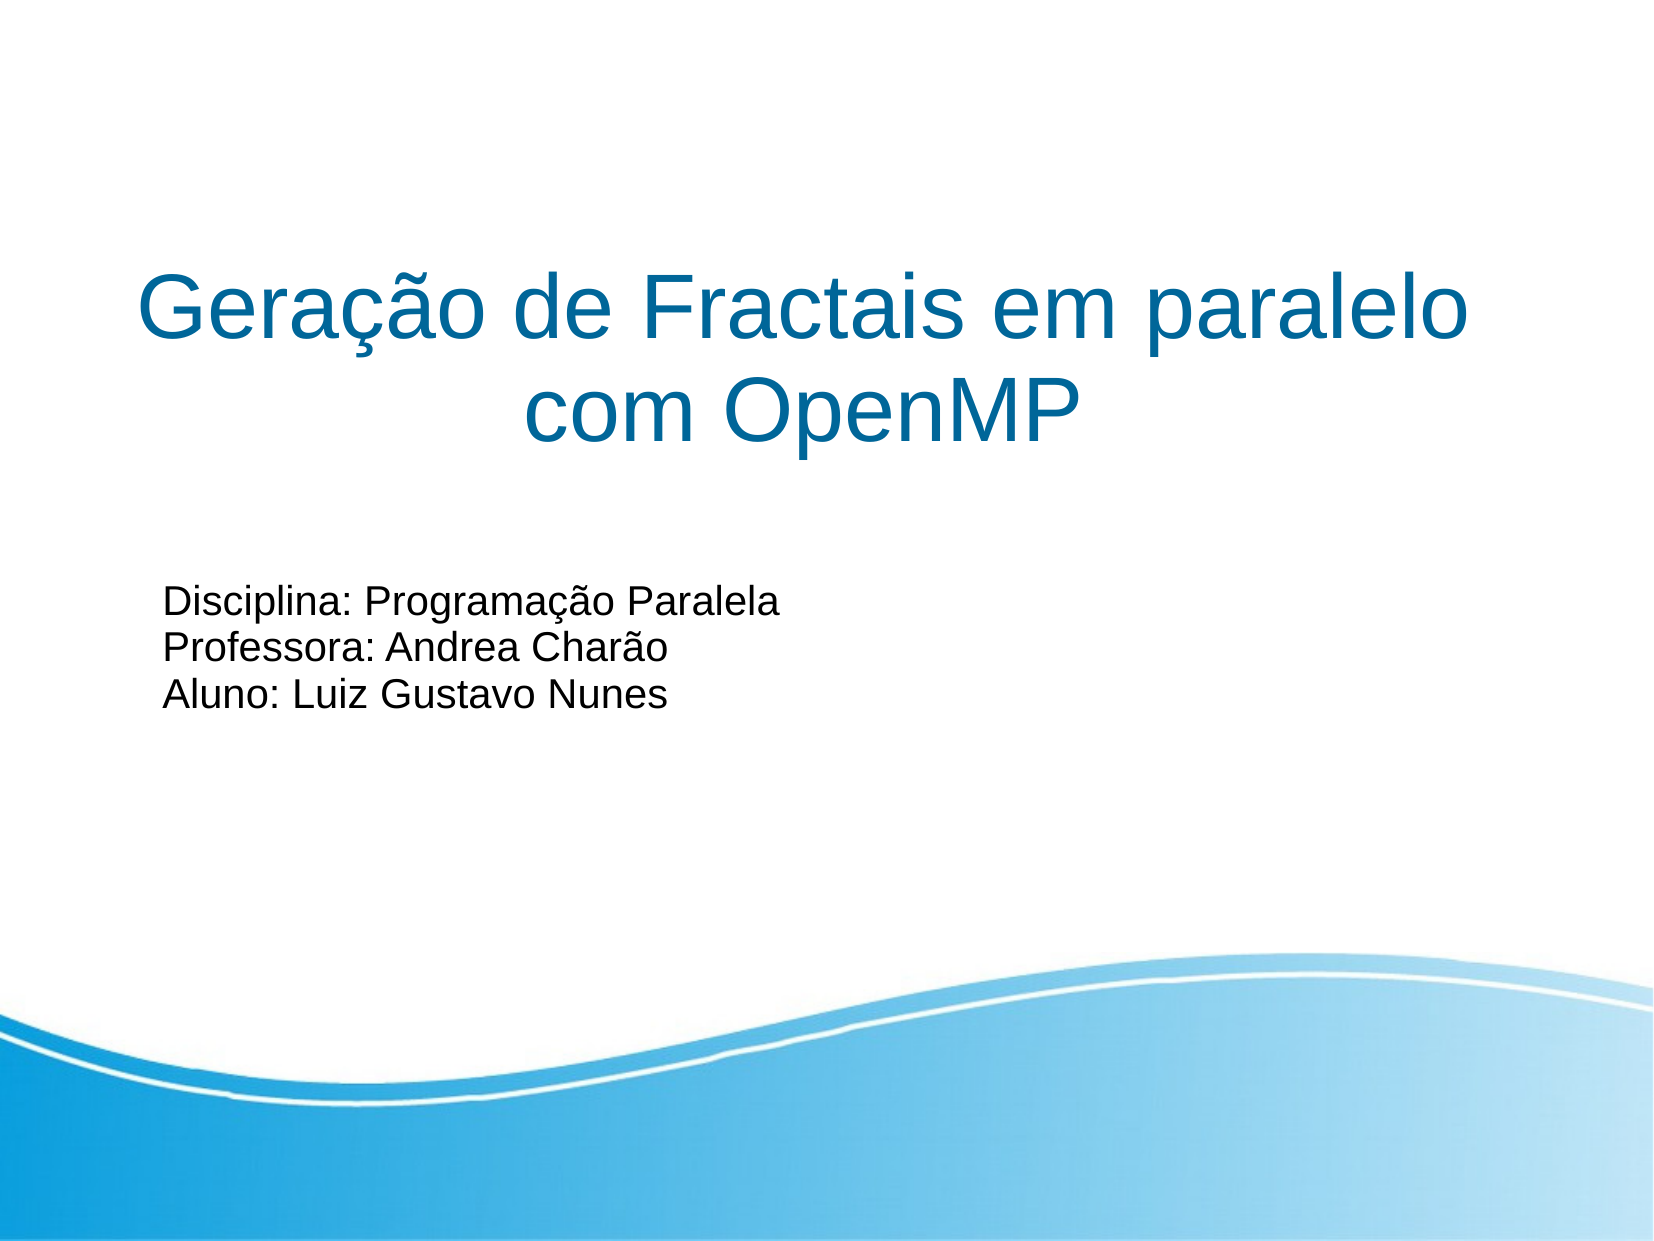

# Geração de Fractais em paralelo com OpenMP
Disciplina: Programação Paralela
Professora: Andrea Charão
Aluno: Luiz Gustavo Nunes